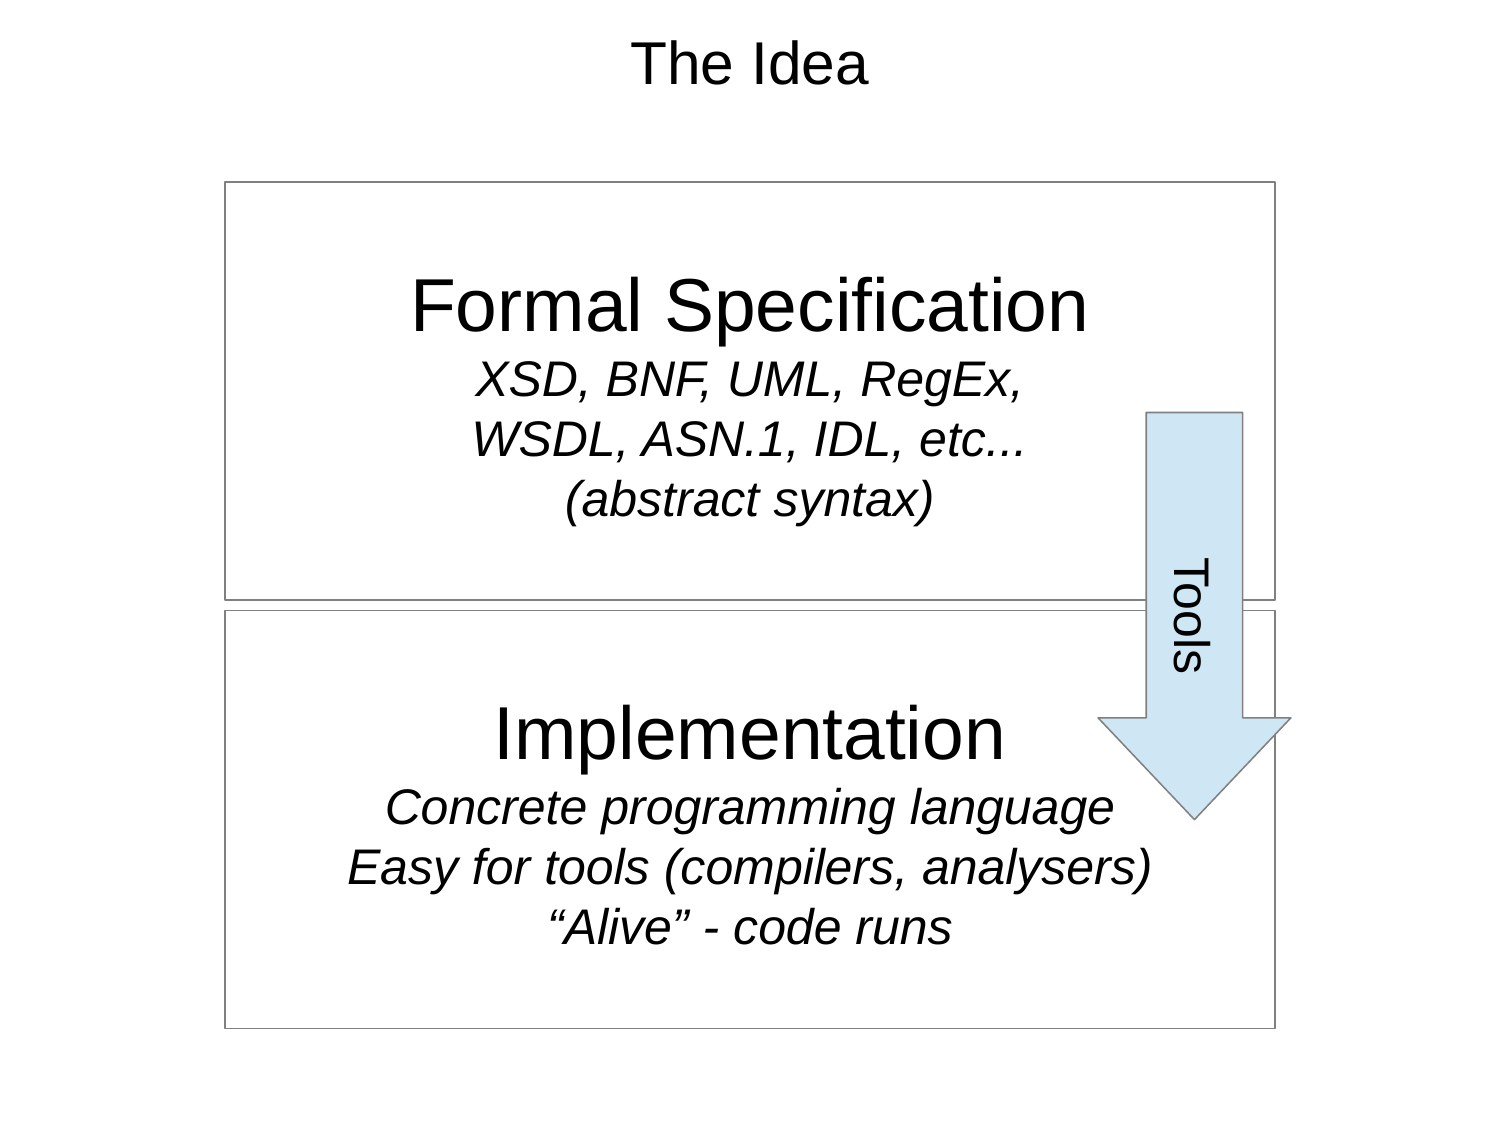

The Idea
Formal Specification
XSD, BNF, UML, RegEx,
WSDL, ASN.1, IDL, etc...
(abstract syntax)
Tools
Implementation
Concrete programming language
Easy for tools (compilers, analysers)
“Alive” - code runs